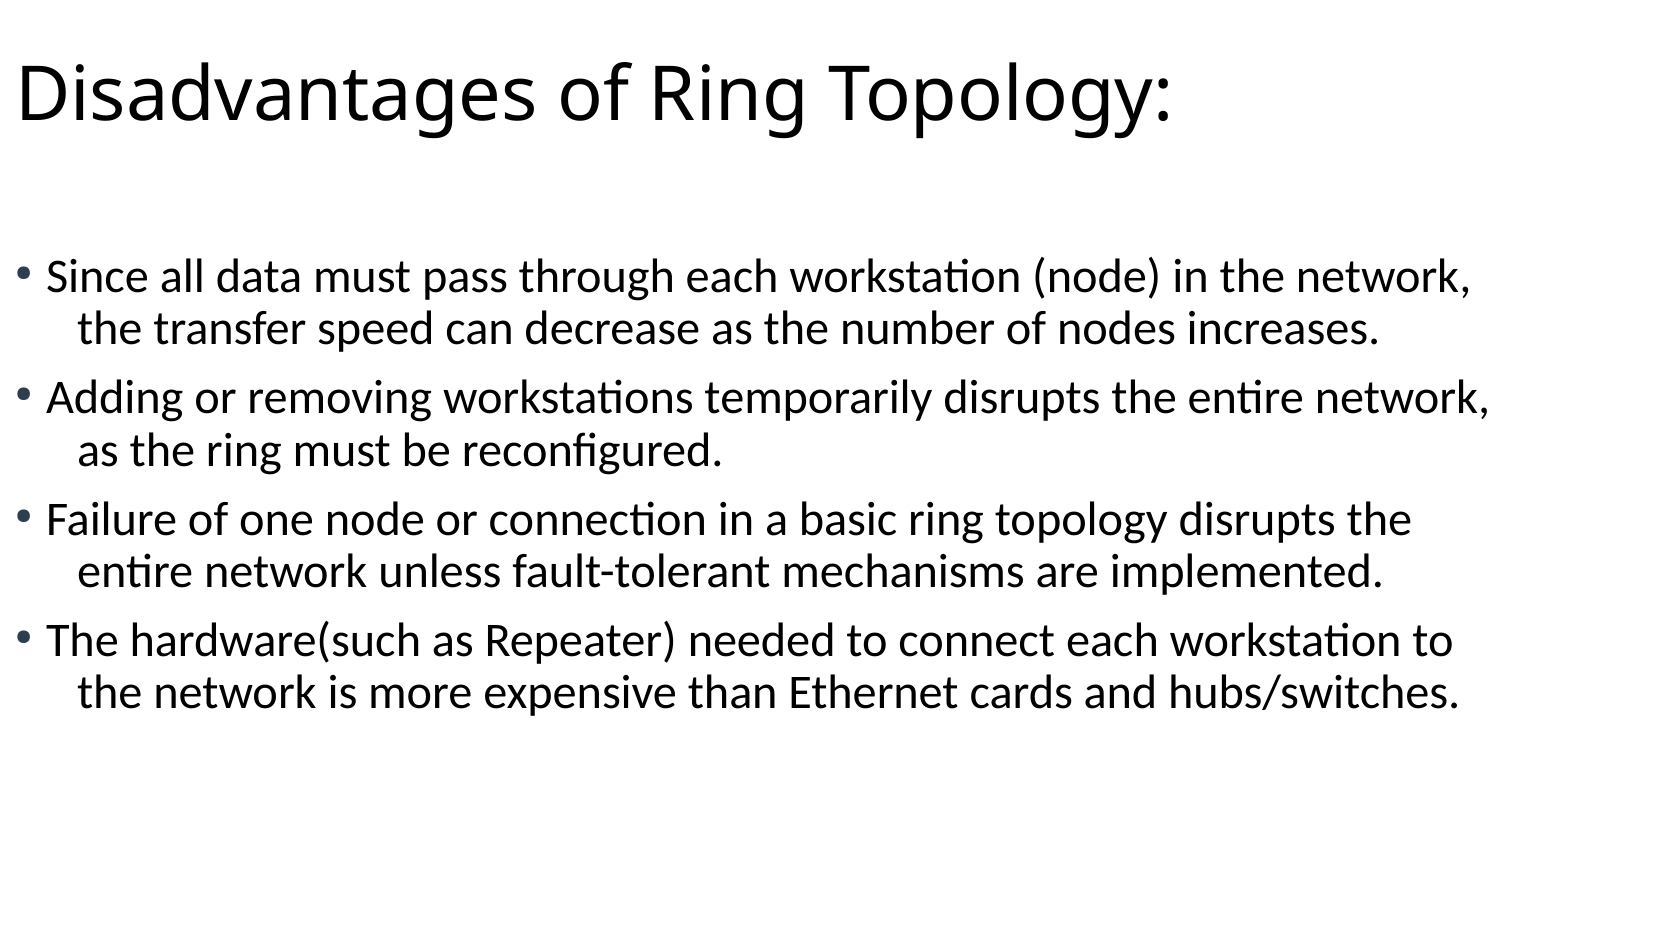

# Disadvantages of Ring Topology:
Since all data must pass through each workstation (node) in the network, the transfer speed can decrease as the number of nodes increases.
Adding or removing workstations temporarily disrupts the entire network, as the ring must be reconfigured.
Failure of one node or connection in a basic ring topology disrupts the entire network unless fault-tolerant mechanisms are implemented.
The hardware(such as Repeater) needed to connect each workstation to the network is more expensive than Ethernet cards and hubs/switches.